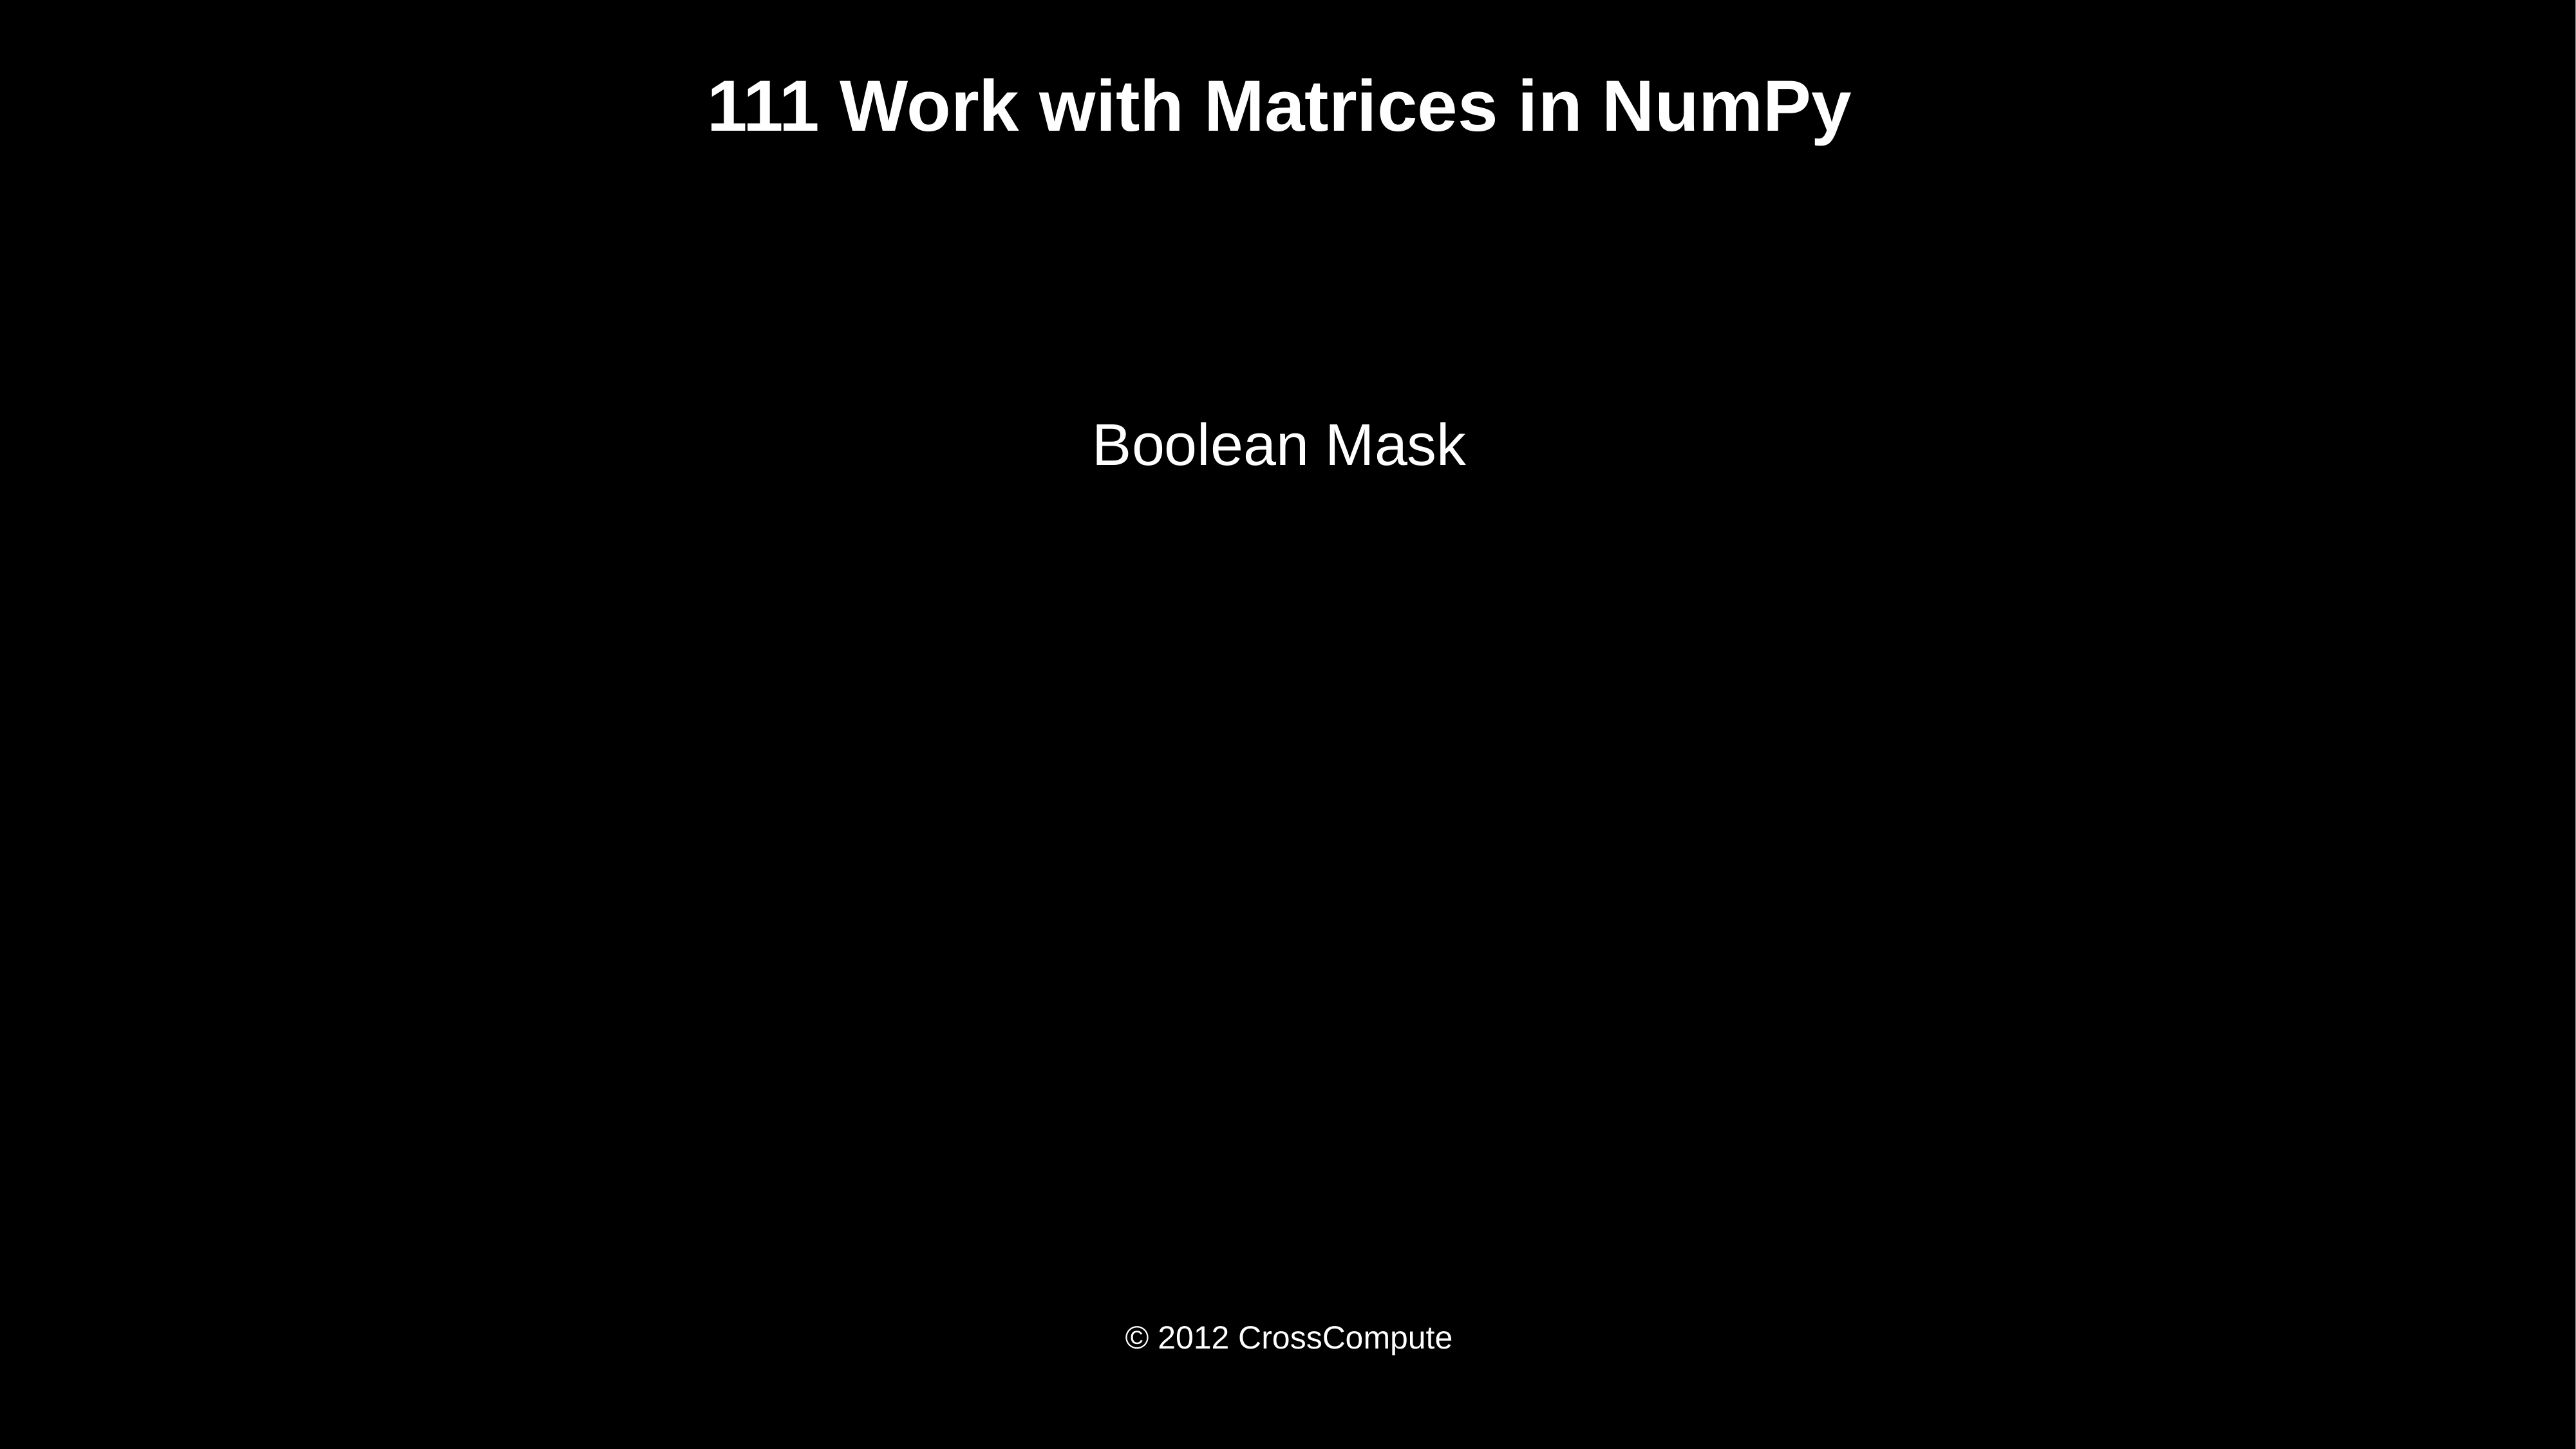

# 111 Work with Matrices in NumPy
Boolean Mask
© 2012 CrossCompute